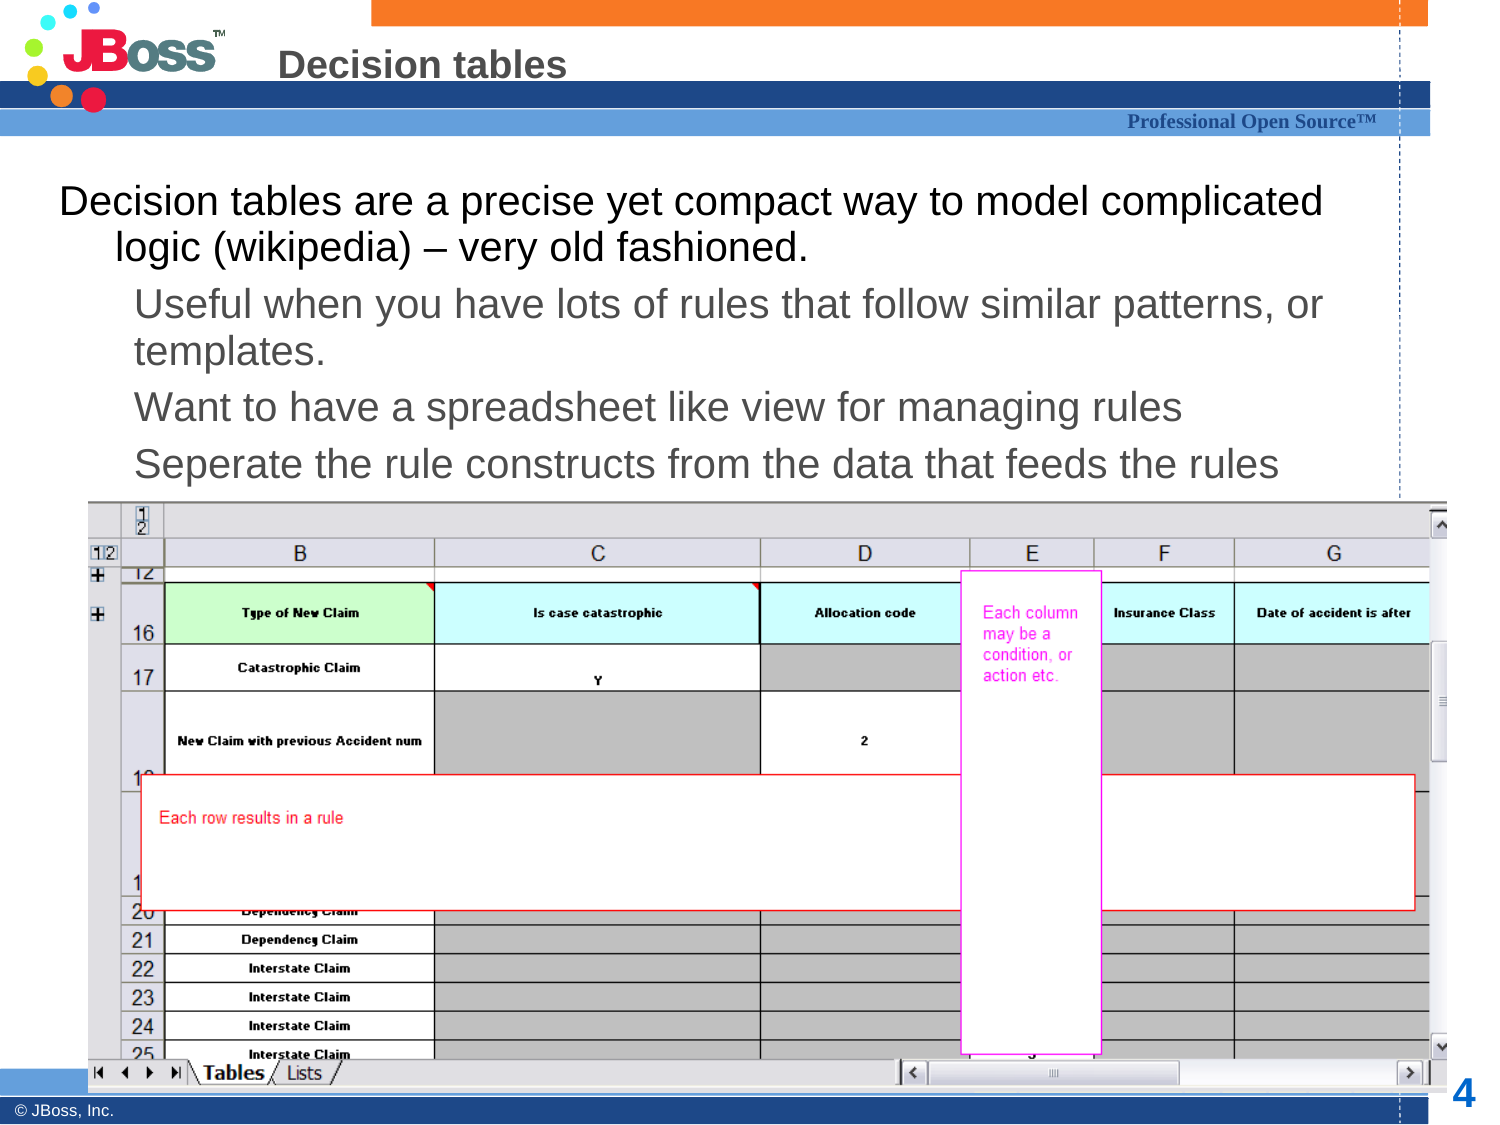

# Decision tables
Decision tables are a precise yet compact way to model complicated logic (wikipedia) – very old fashioned.
Useful when you have lots of rules that follow similar patterns, or templates.
Want to have a spreadsheet like view for managing rules
Seperate the rule constructs from the data that feeds the rules